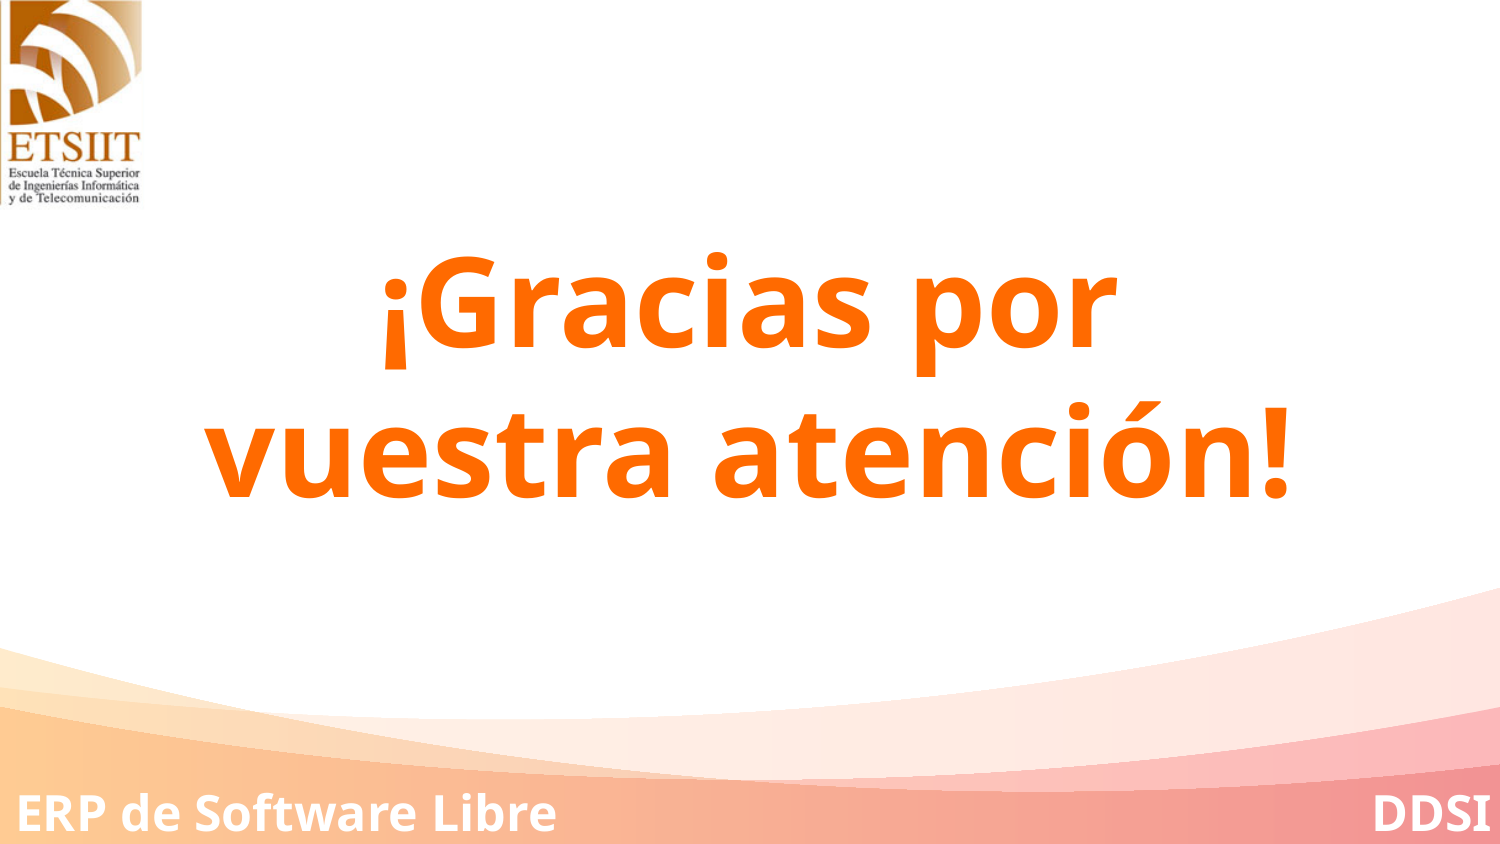

¡Gracias por vuestra atención!
ERP de Software Libre
DDSI